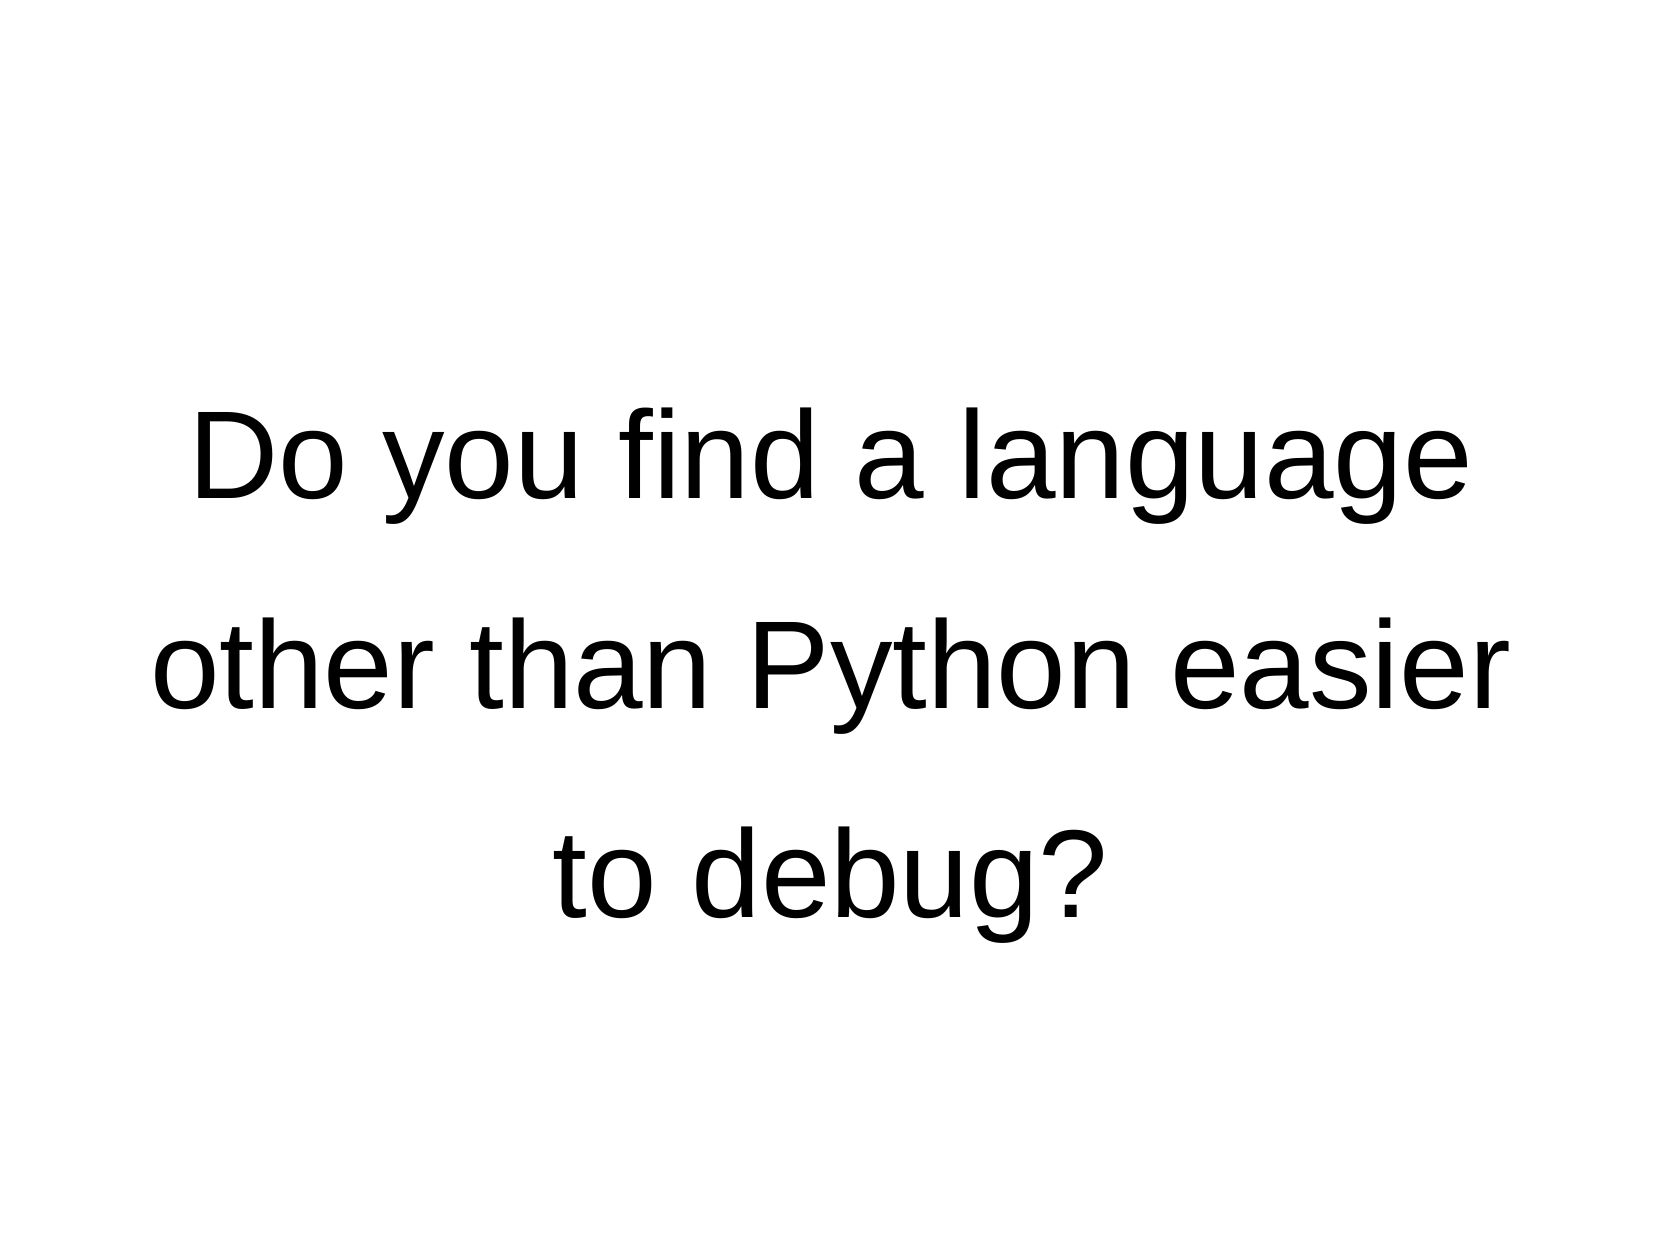

# Do you find a language other than Python easier to debug?